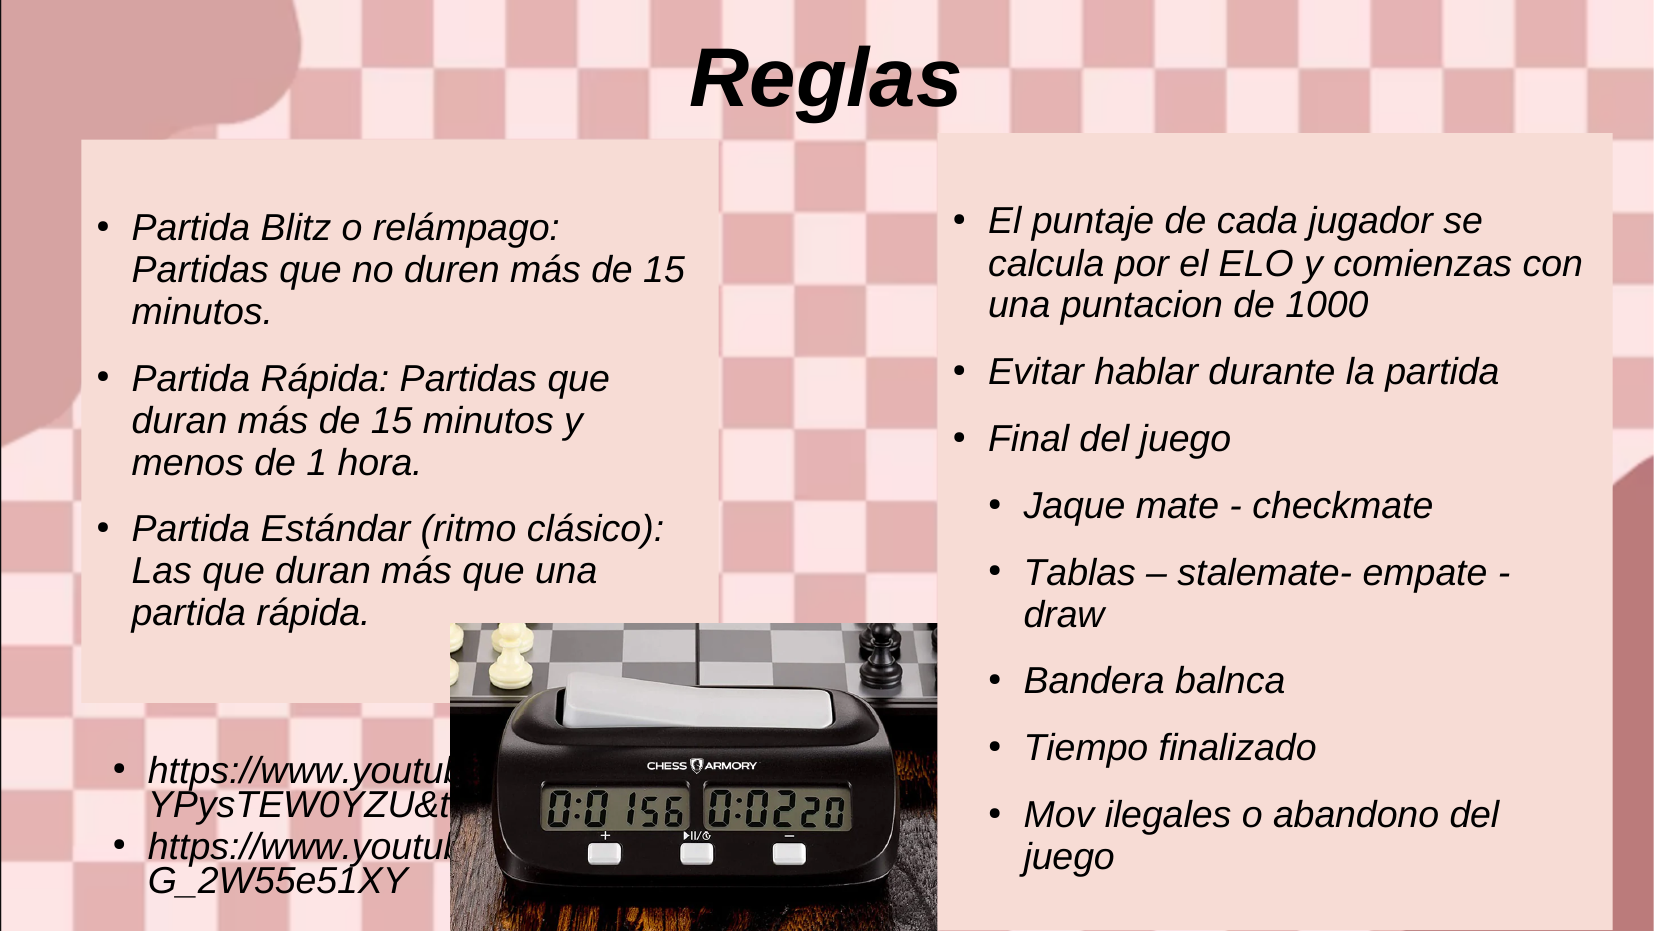

Reglas
El puntaje de cada jugador se calcula por el ELO y comienzas con una puntacion de 1000
Evitar hablar durante la partida
Final del juego
Jaque mate - checkmate
Tablas – stalemate- empate - draw
Bandera balnca
Tiempo finalizado
Mov ilegales o abandono del juego
Partida Blitz o relámpago: Partidas que no duren más de 15 minutos.
Partida Rápida: Partidas que duran más de 15 minutos y menos de 1 hora.
Partida Estándar (ritmo clásico): Las que duran más que una partida rápida.
https://www.youtube.com/watch?v=YPysTEW0YZU&t=88s
https://www.youtube.com/watch?v=G_2W55e51XY